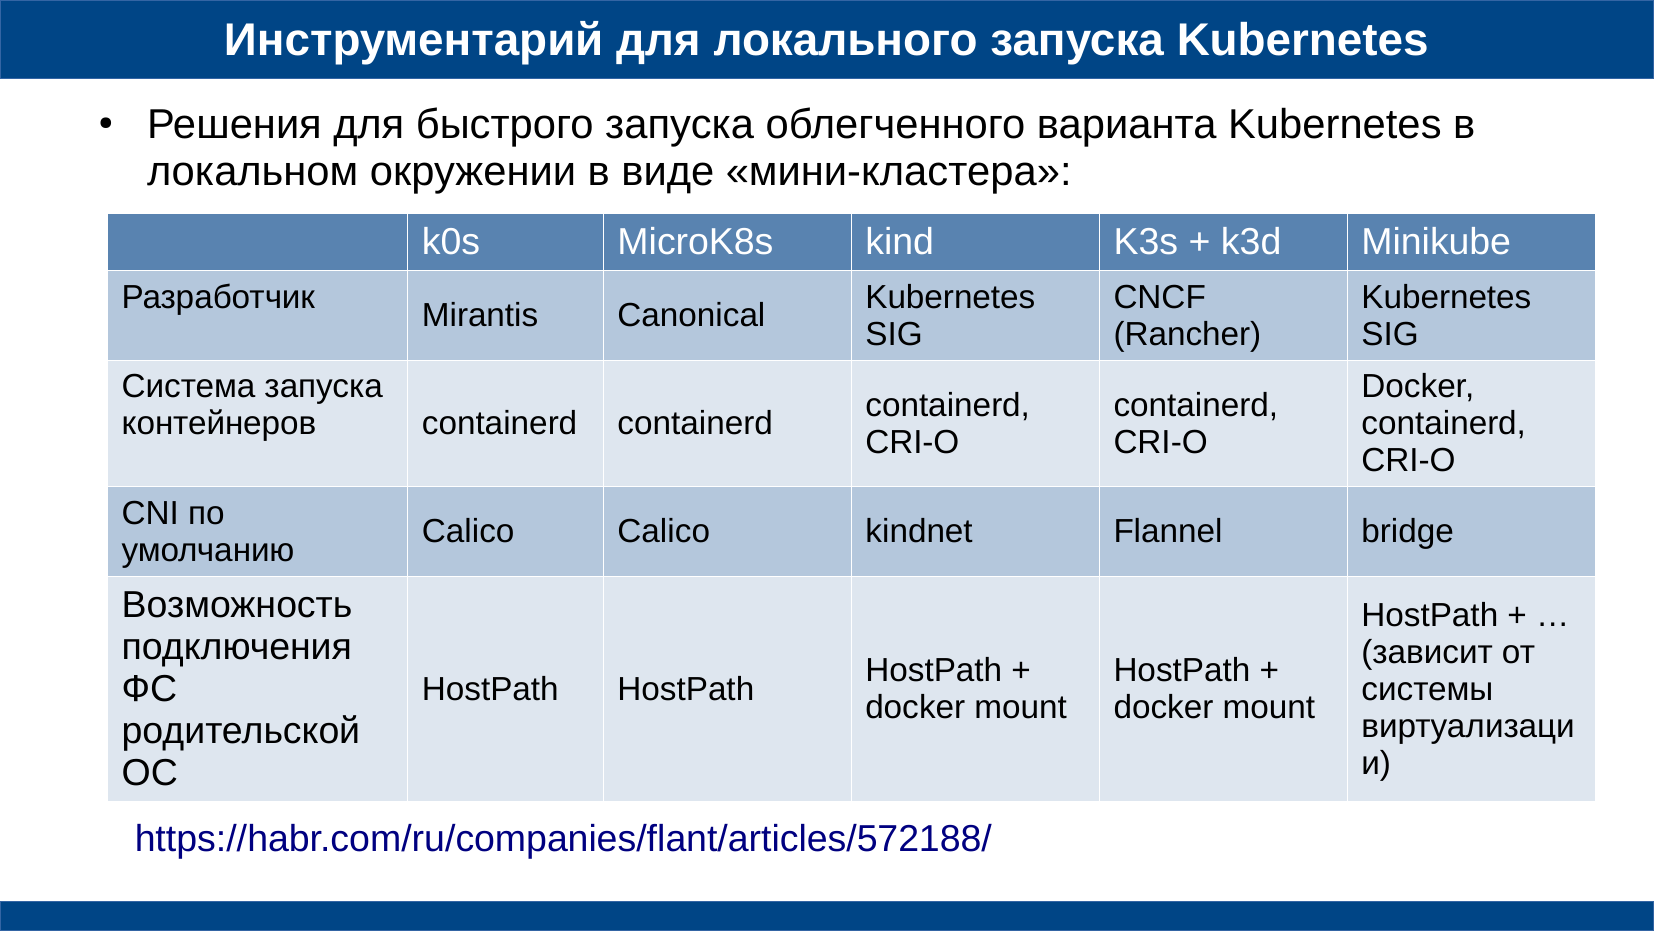

# Инструментарий для локального запуска Kubernetes
Решения для быстрого запуска облегченного варианта Kubernetes в локальном окружении в виде «мини-кластера»:
| | k0s | MicroK8s | kind | K3s + k3d | Minikube |
| --- | --- | --- | --- | --- | --- |
| Разработчик | Mirantis | Canonical | Kubernetes SIG | CNCF (Rancher) | Kubernetes SIG |
| Система запуска контейнеров | containerd | containerd | containerd, CRI-O | containerd, CRI-O | Docker, containerd, CRI-O |
| CNI по умолчанию | Calico | Calico | kindnet | Flannel | bridge |
| Возможность подключения ФС родительской ОС | HostPath | HostPath | HostPath + docker mount | HostPath + docker mount | HostPath + … (зависит от системы виртуализации) |
https://habr.com/ru/companies/flant/articles/572188/